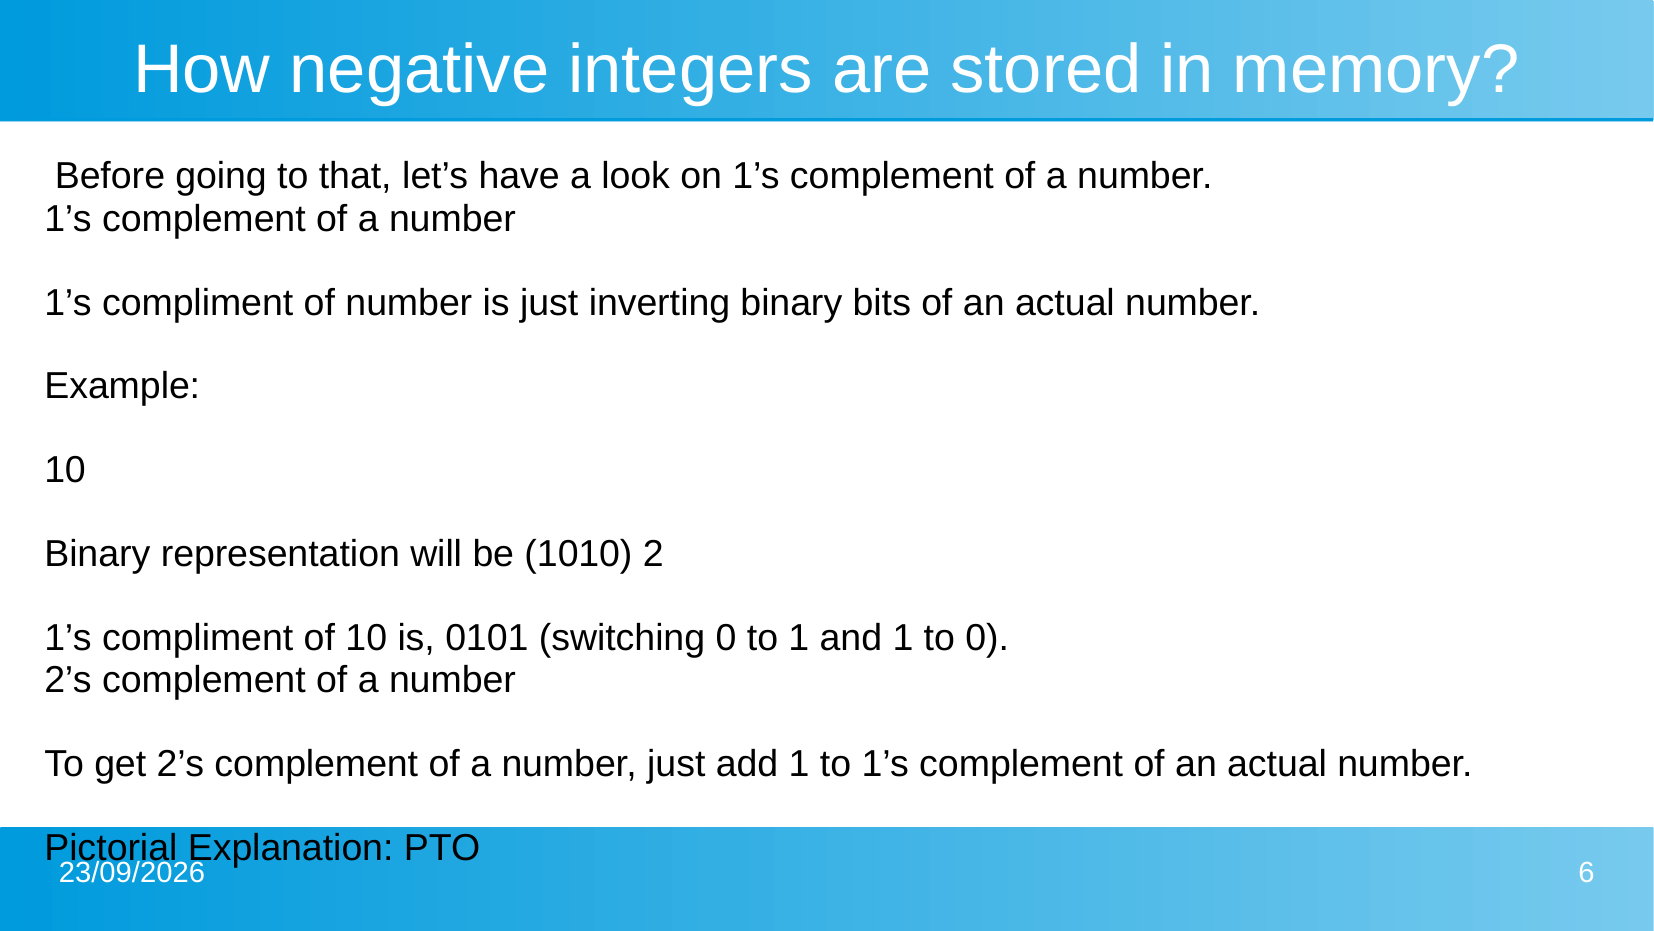

# How negative integers are stored in memory?
 Before going to that, let’s have a look on 1’s complement of a number.
1’s complement of a number
1’s compliment of number is just inverting binary bits of an actual number.
Example:
10
Binary representation will be (1010) 2
1’s compliment of 10 is, 0101 (switching 0 to 1 and 1 to 0).
2’s complement of a number
To get 2’s complement of a number, just add 1 to 1’s complement of an actual number.
Pictorial Explanation: PTO
6